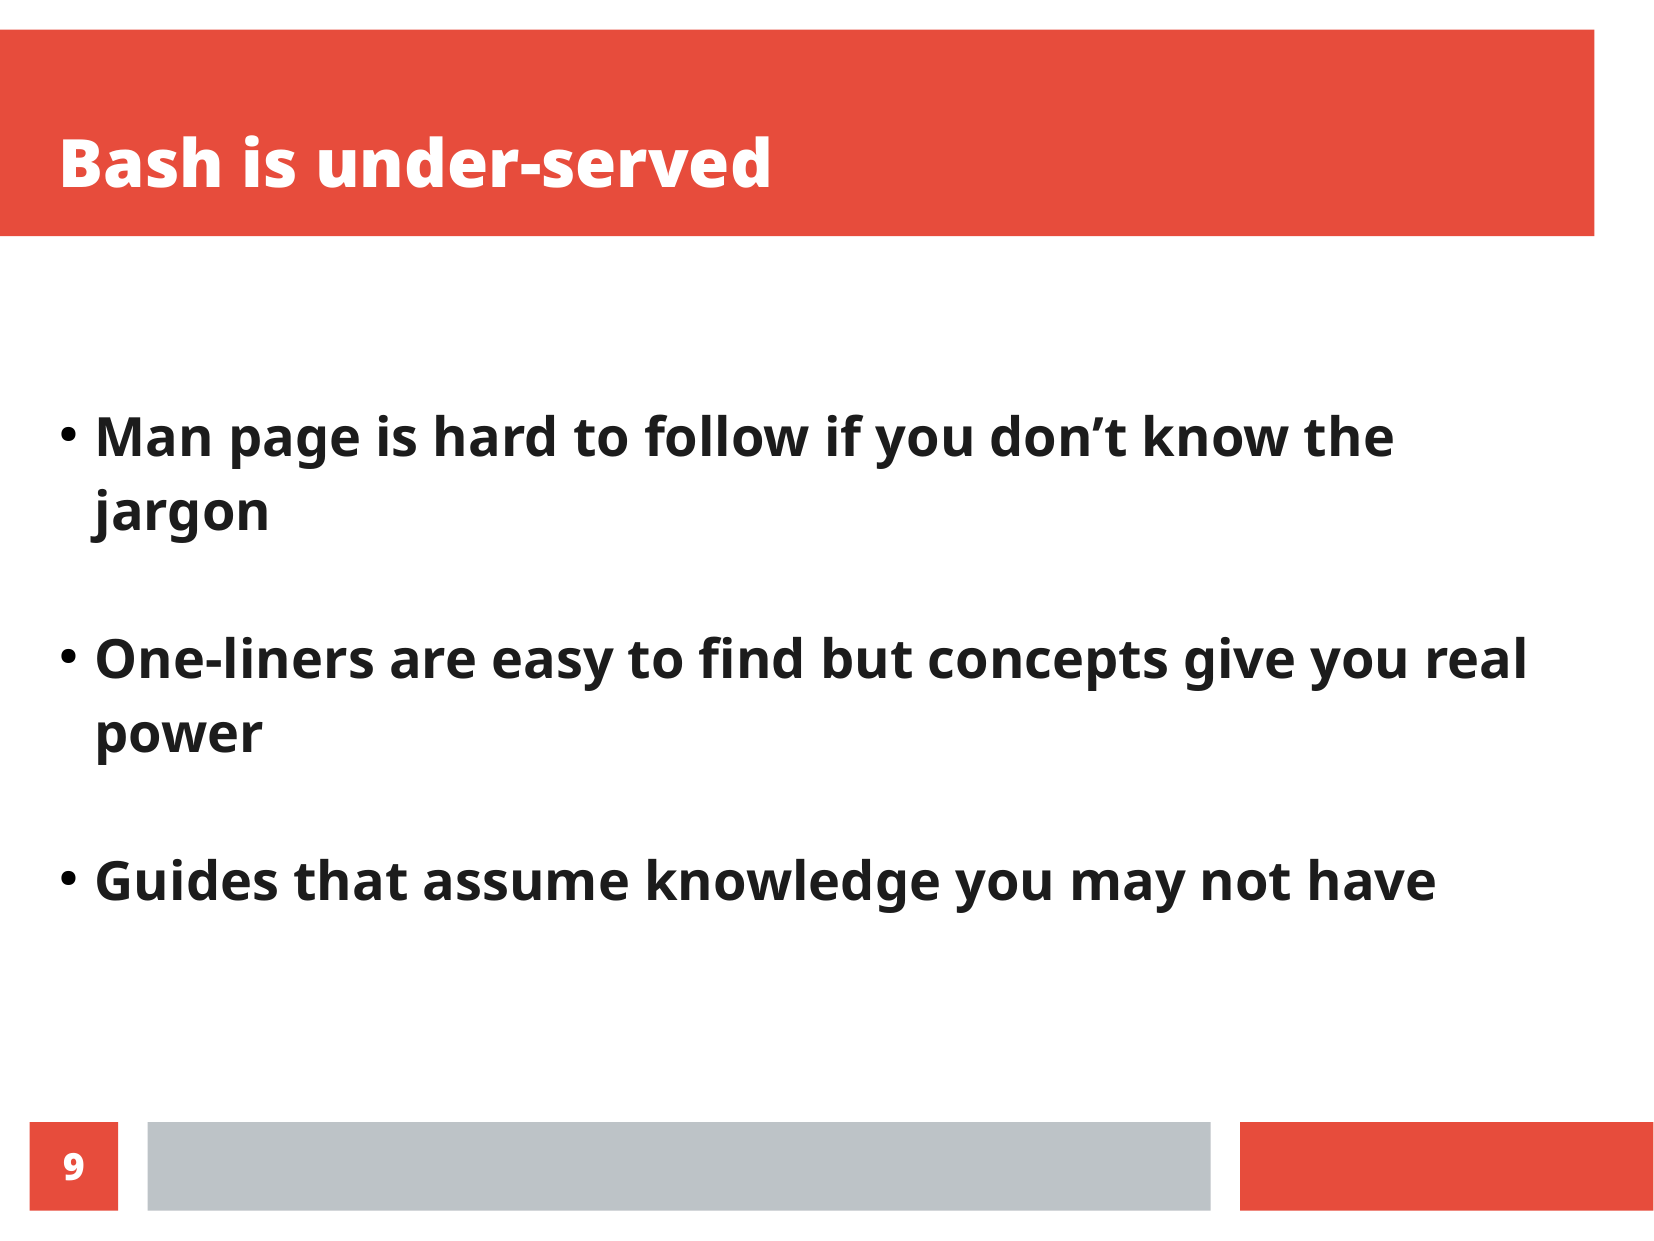

# Bash is under-served
Man page is hard to follow if you don’t know the jargon
One-liners are easy to find but concepts give you real power
Guides that assume knowledge you may not have
9